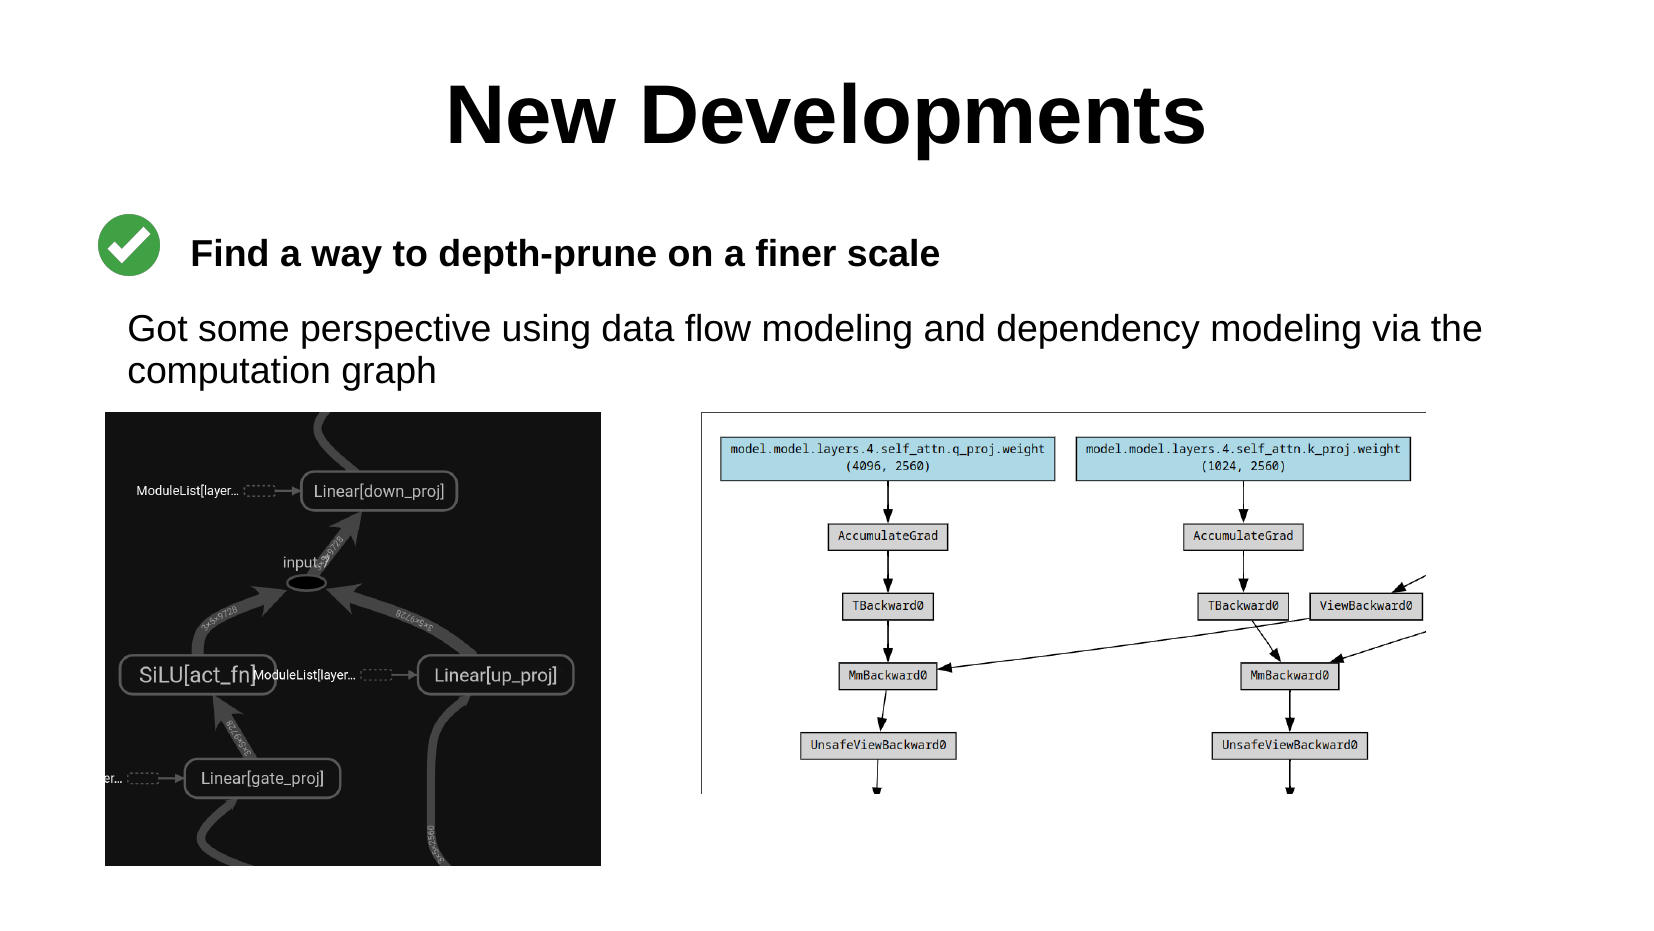

# New Developments
Find a way to depth-prune on a finer scale
Got some perspective using data flow modeling and dependency modeling via the computation graph